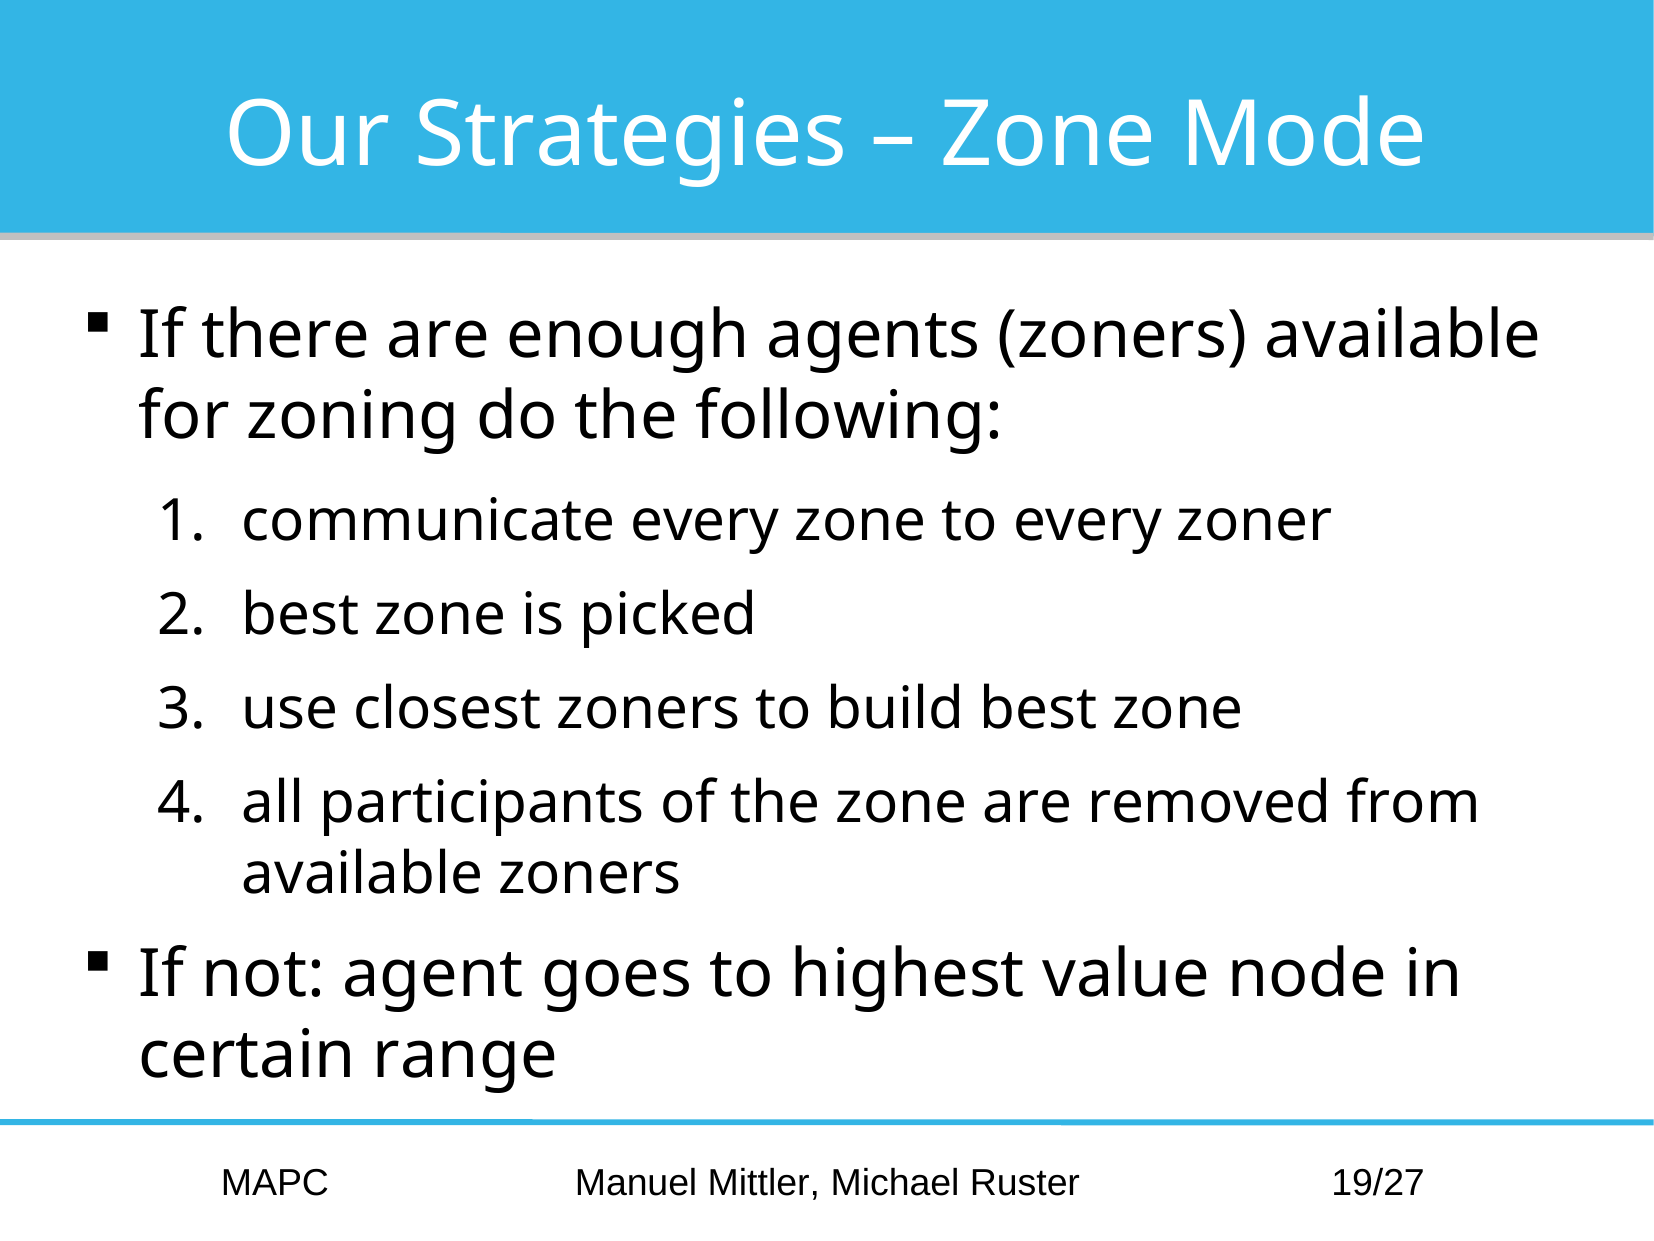

# Our Strategies – Zone Mode
If there are enough agents (zoners) available for zoning do the following:
communicate every zone to every zoner
best zone is picked
use closest zoners to build best zone
all participants of the zone are removed from available zoners
If not: agent goes to highest value node in certain range
19